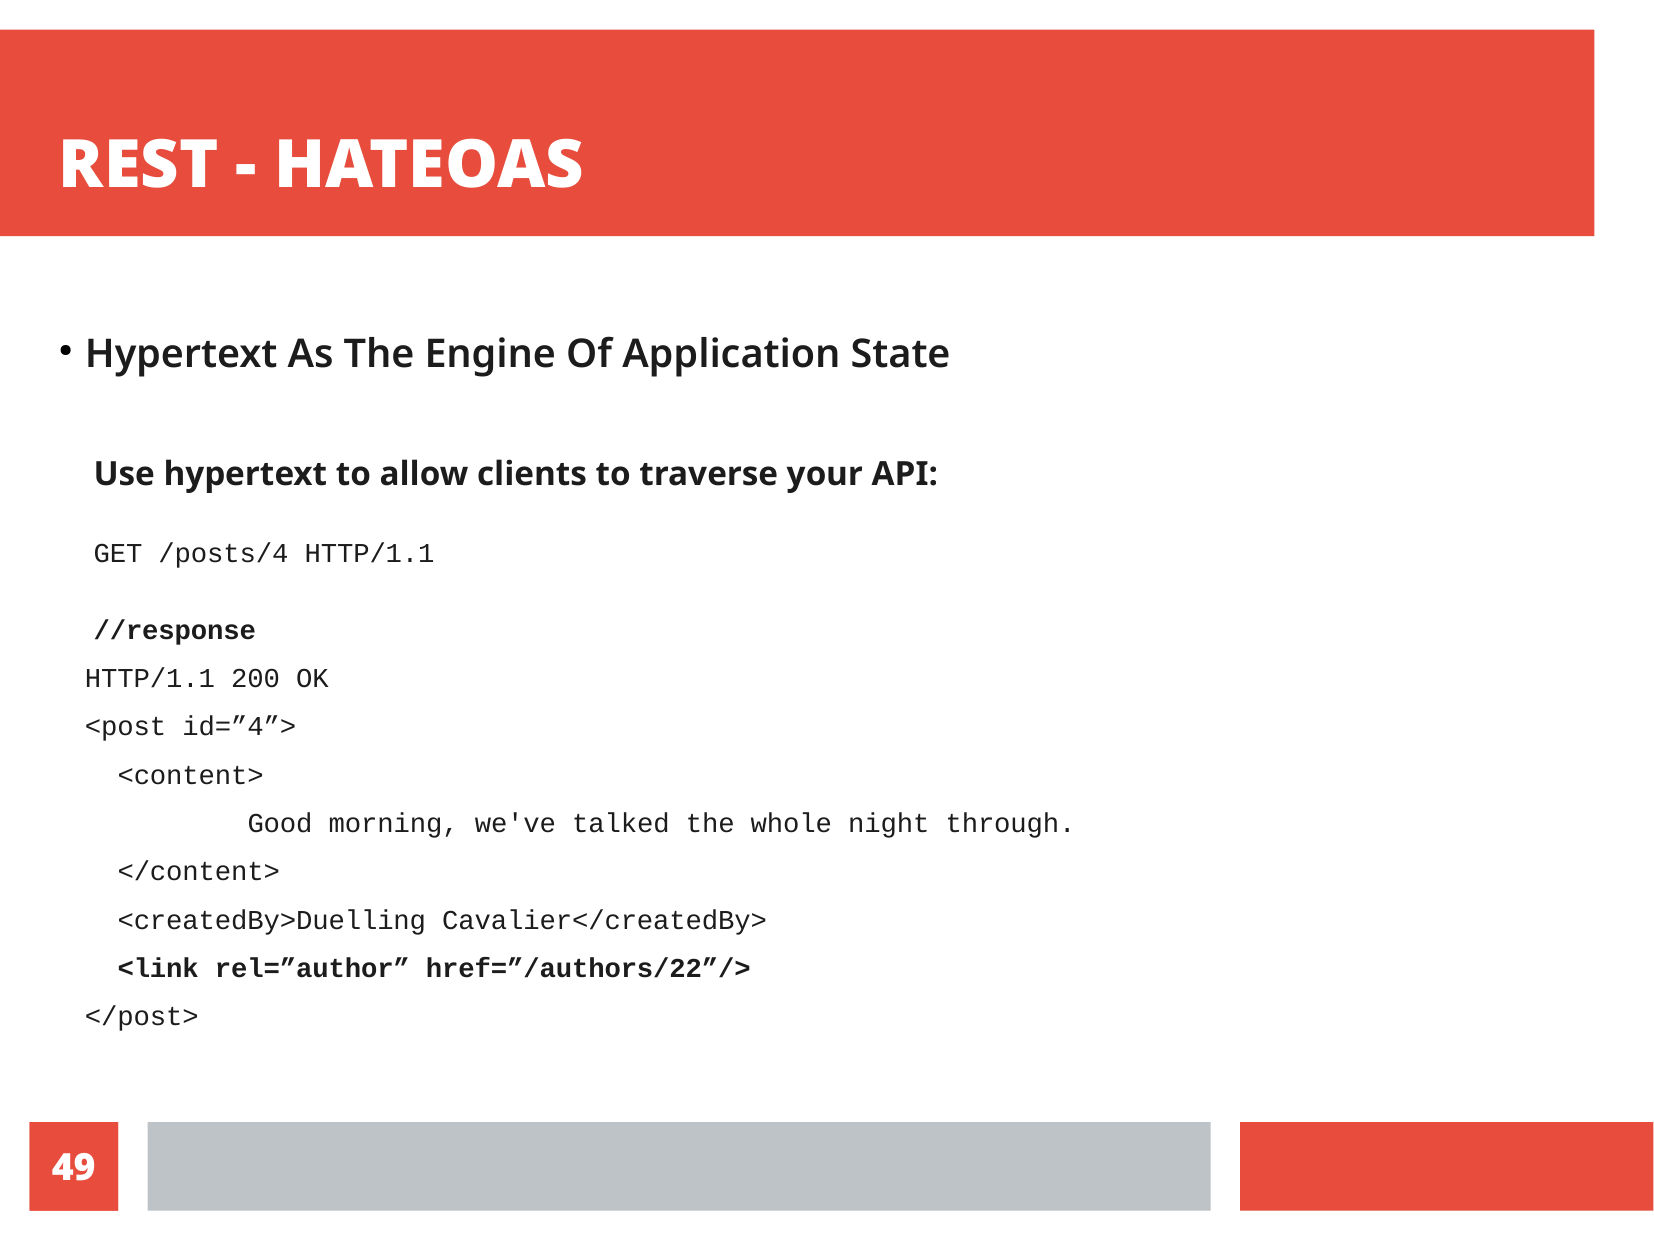

# REST - HATEOAS
Hypertext As The Engine Of Application State
Use hypertext to allow clients to traverse your API:
GET /posts/4 HTTP/1.1
//response
HTTP/1.1 200 OK
<post id=”4”>
 <content>
 Good morning, we've talked the whole night through.
 </content>
 <createdBy>Duelling Cavalier</createdBy>
 <link rel=”author” href=”/authors/22”/>
</post>
49